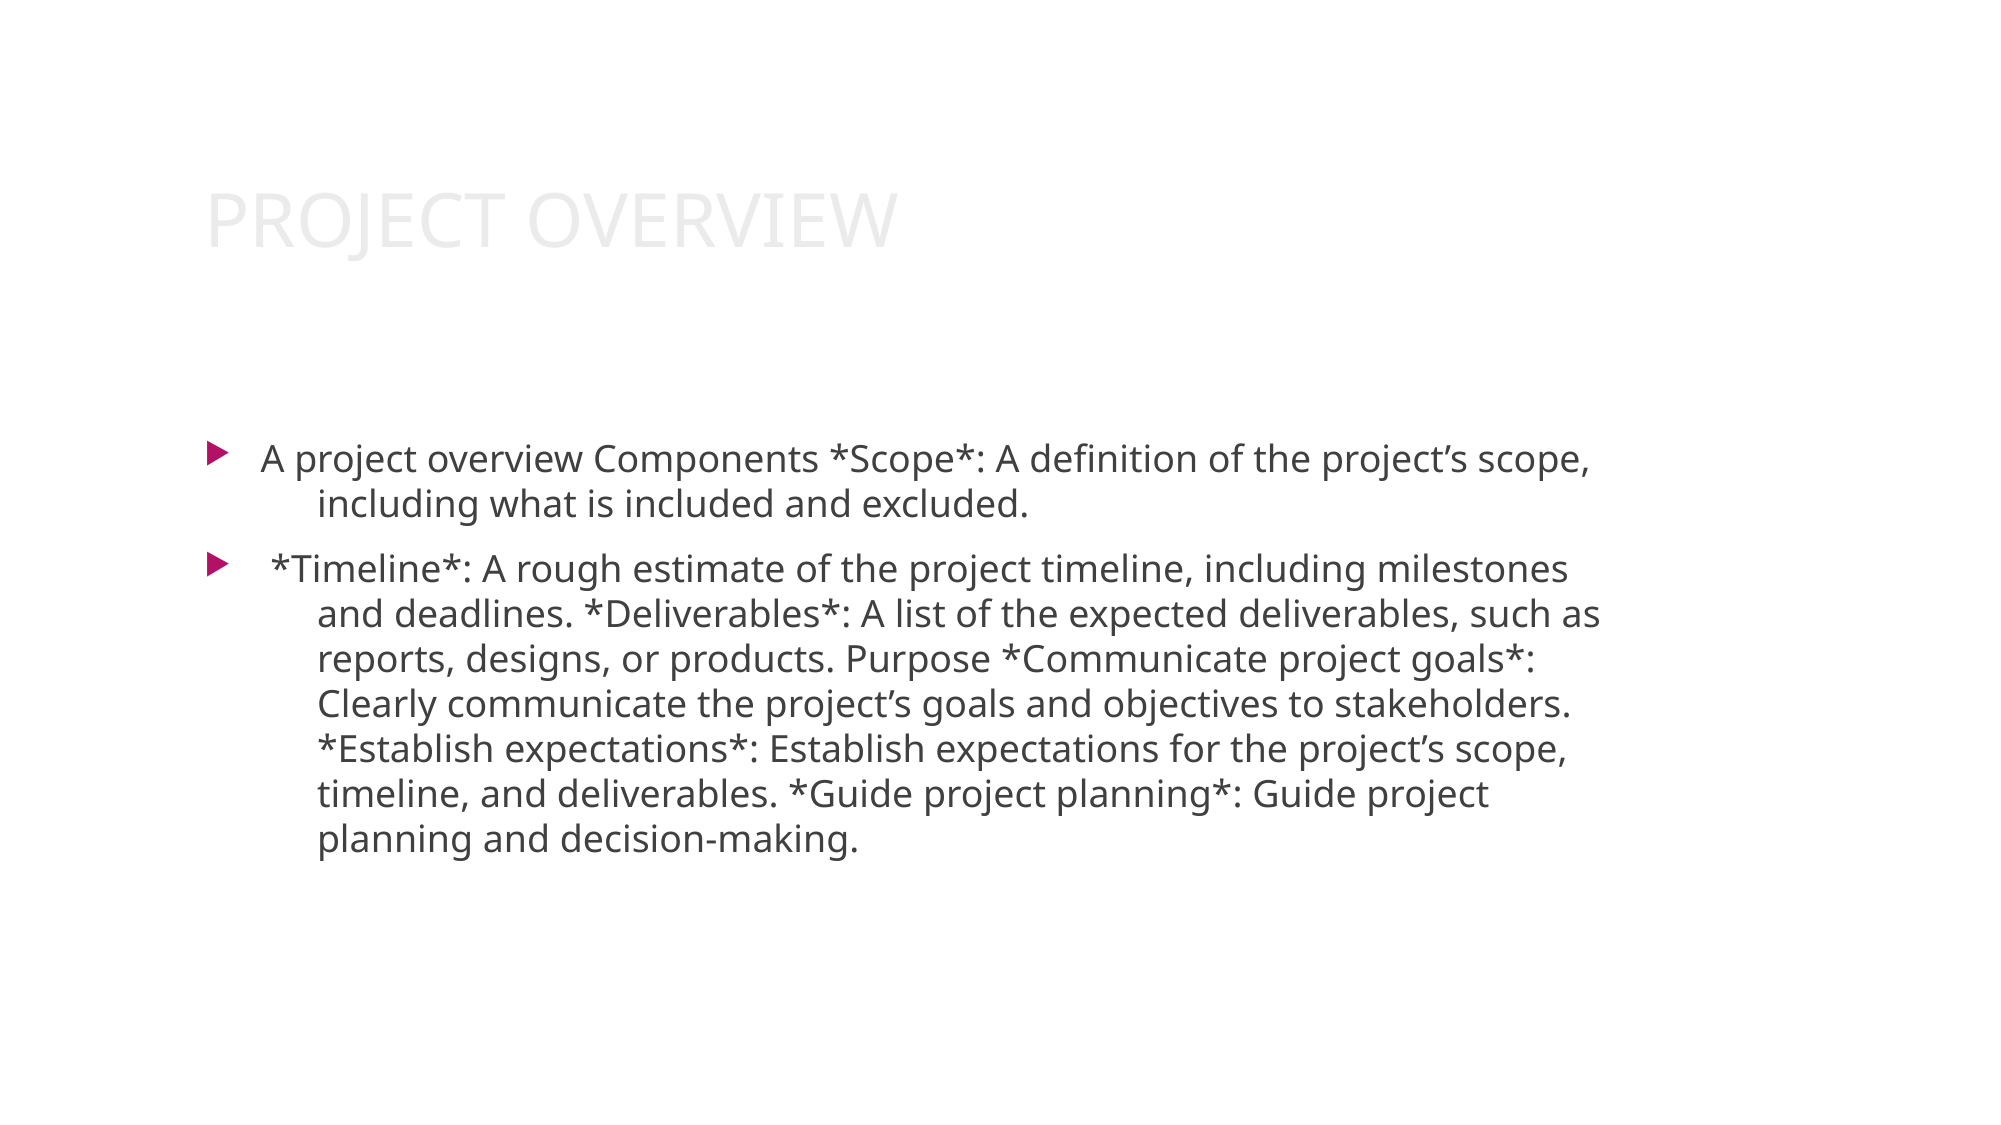

# PROJECT OVERVIEW
A project overview Components *Scope*: A definition of the project’s scope, including what is included and excluded.
 *Timeline*: A rough estimate of the project timeline, including milestones and deadlines. *Deliverables*: A list of the expected deliverables, such as reports, designs, or products. Purpose *Communicate project goals*: Clearly communicate the project’s goals and objectives to stakeholders. *Establish expectations*: Establish expectations for the project’s scope, timeline, and deliverables. *Guide project planning*: Guide project planning and decision-making.